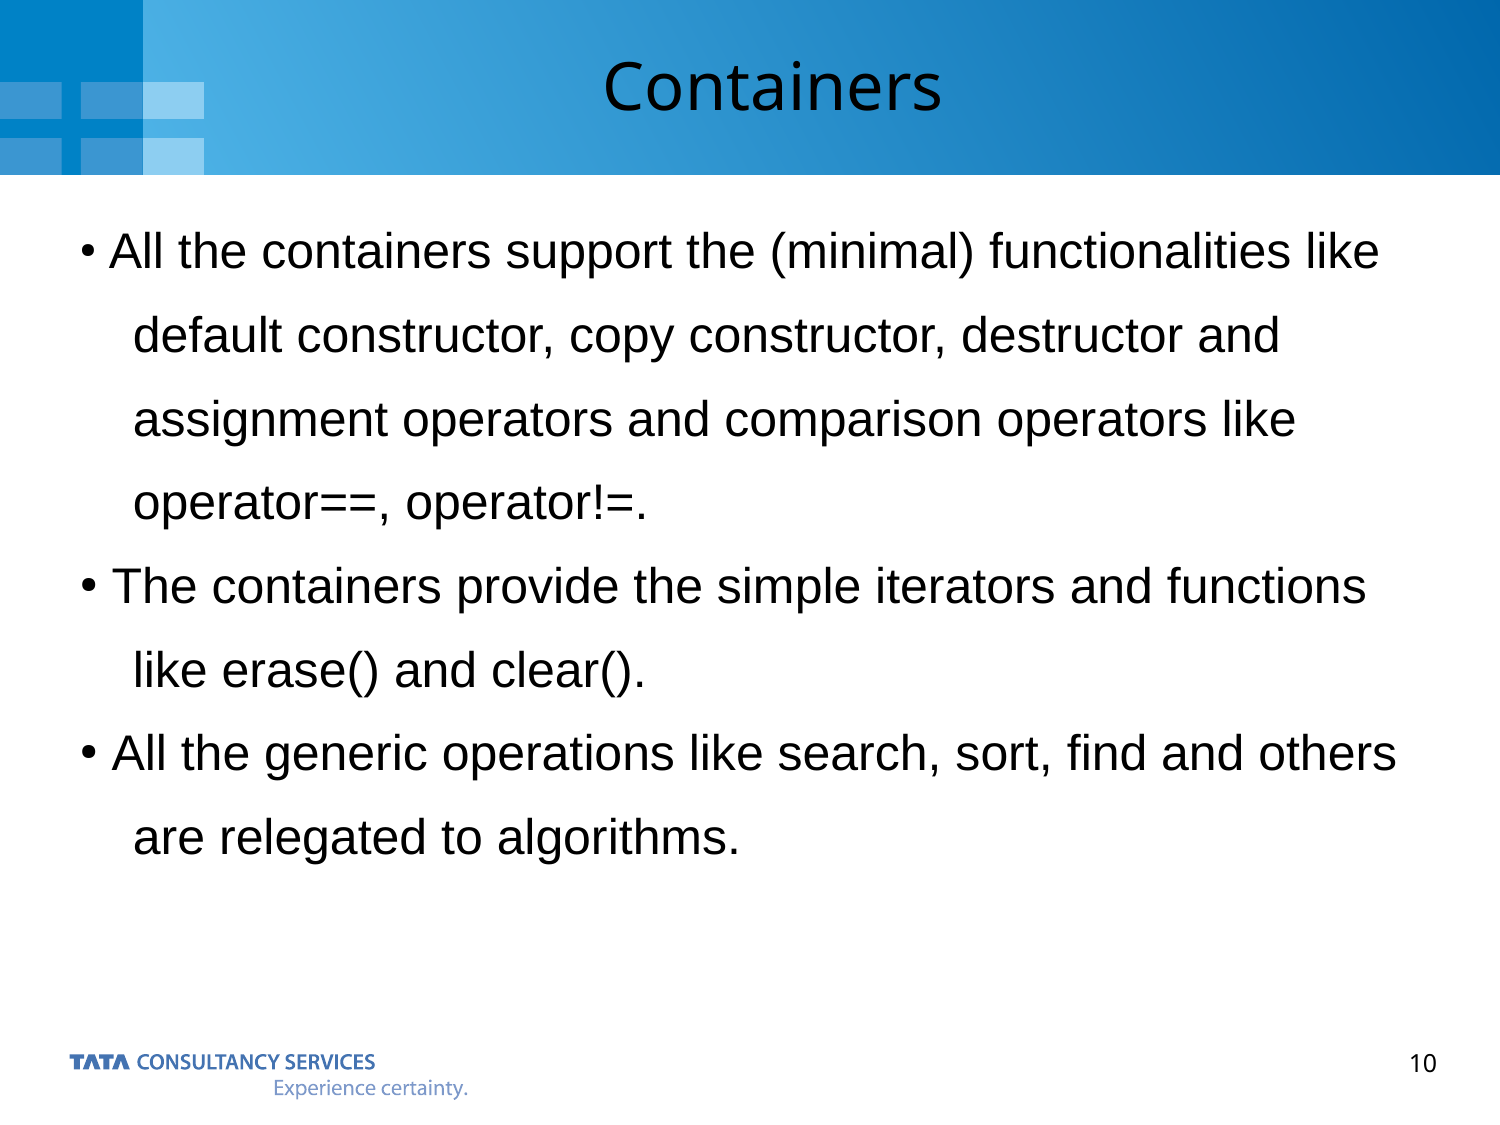

Containers
 All the containers support the (minimal) functionalities like default constructor, copy constructor, destructor and assignment operators and comparison operators like operator==, operator!=.
 The containers provide the simple iterators and functions like erase() and clear().
 All the generic operations like search, sort, find and others are relegated to algorithms.